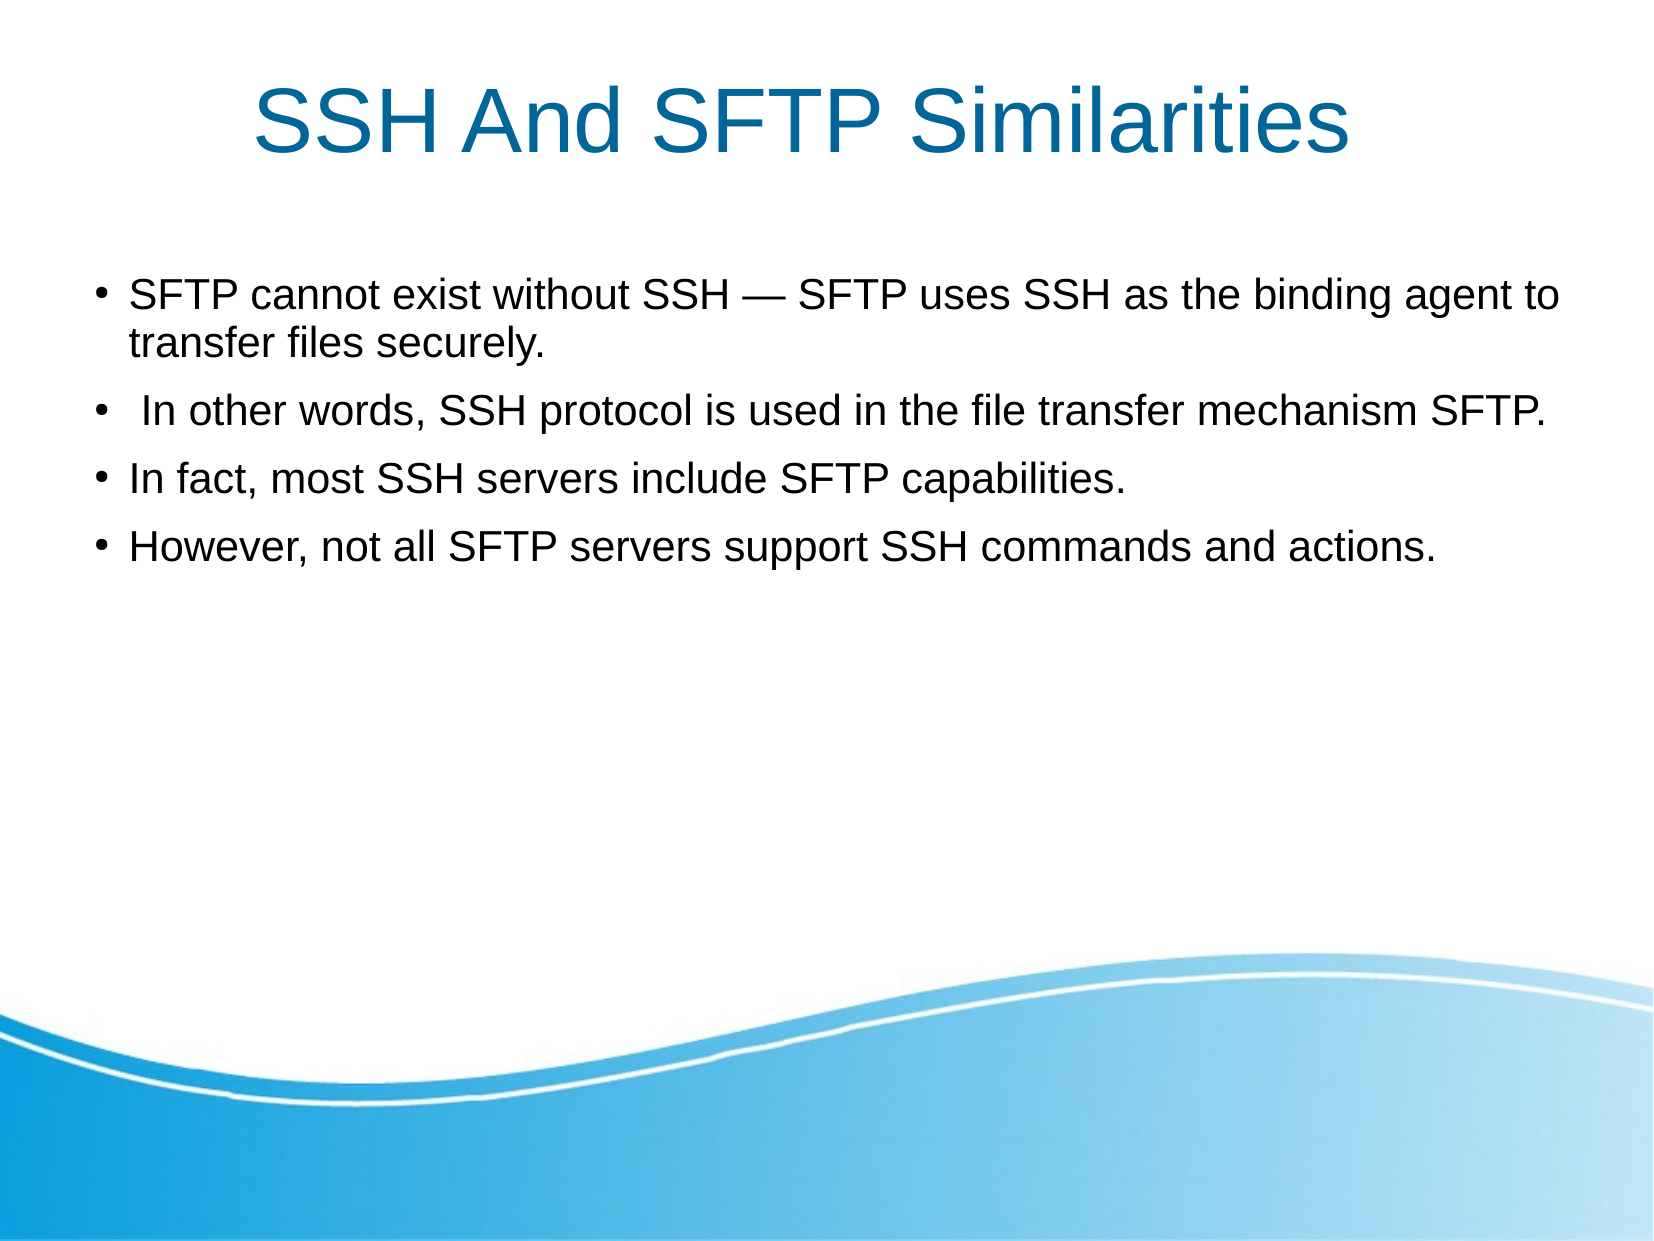

# SSH And SFTP Similarities
SFTP cannot exist without SSH — SFTP uses SSH as the binding agent to transfer files securely.
 In other words, SSH protocol is used in the file transfer mechanism SFTP.
In fact, most SSH servers include SFTP capabilities.
However, not all SFTP servers support SSH commands and actions.